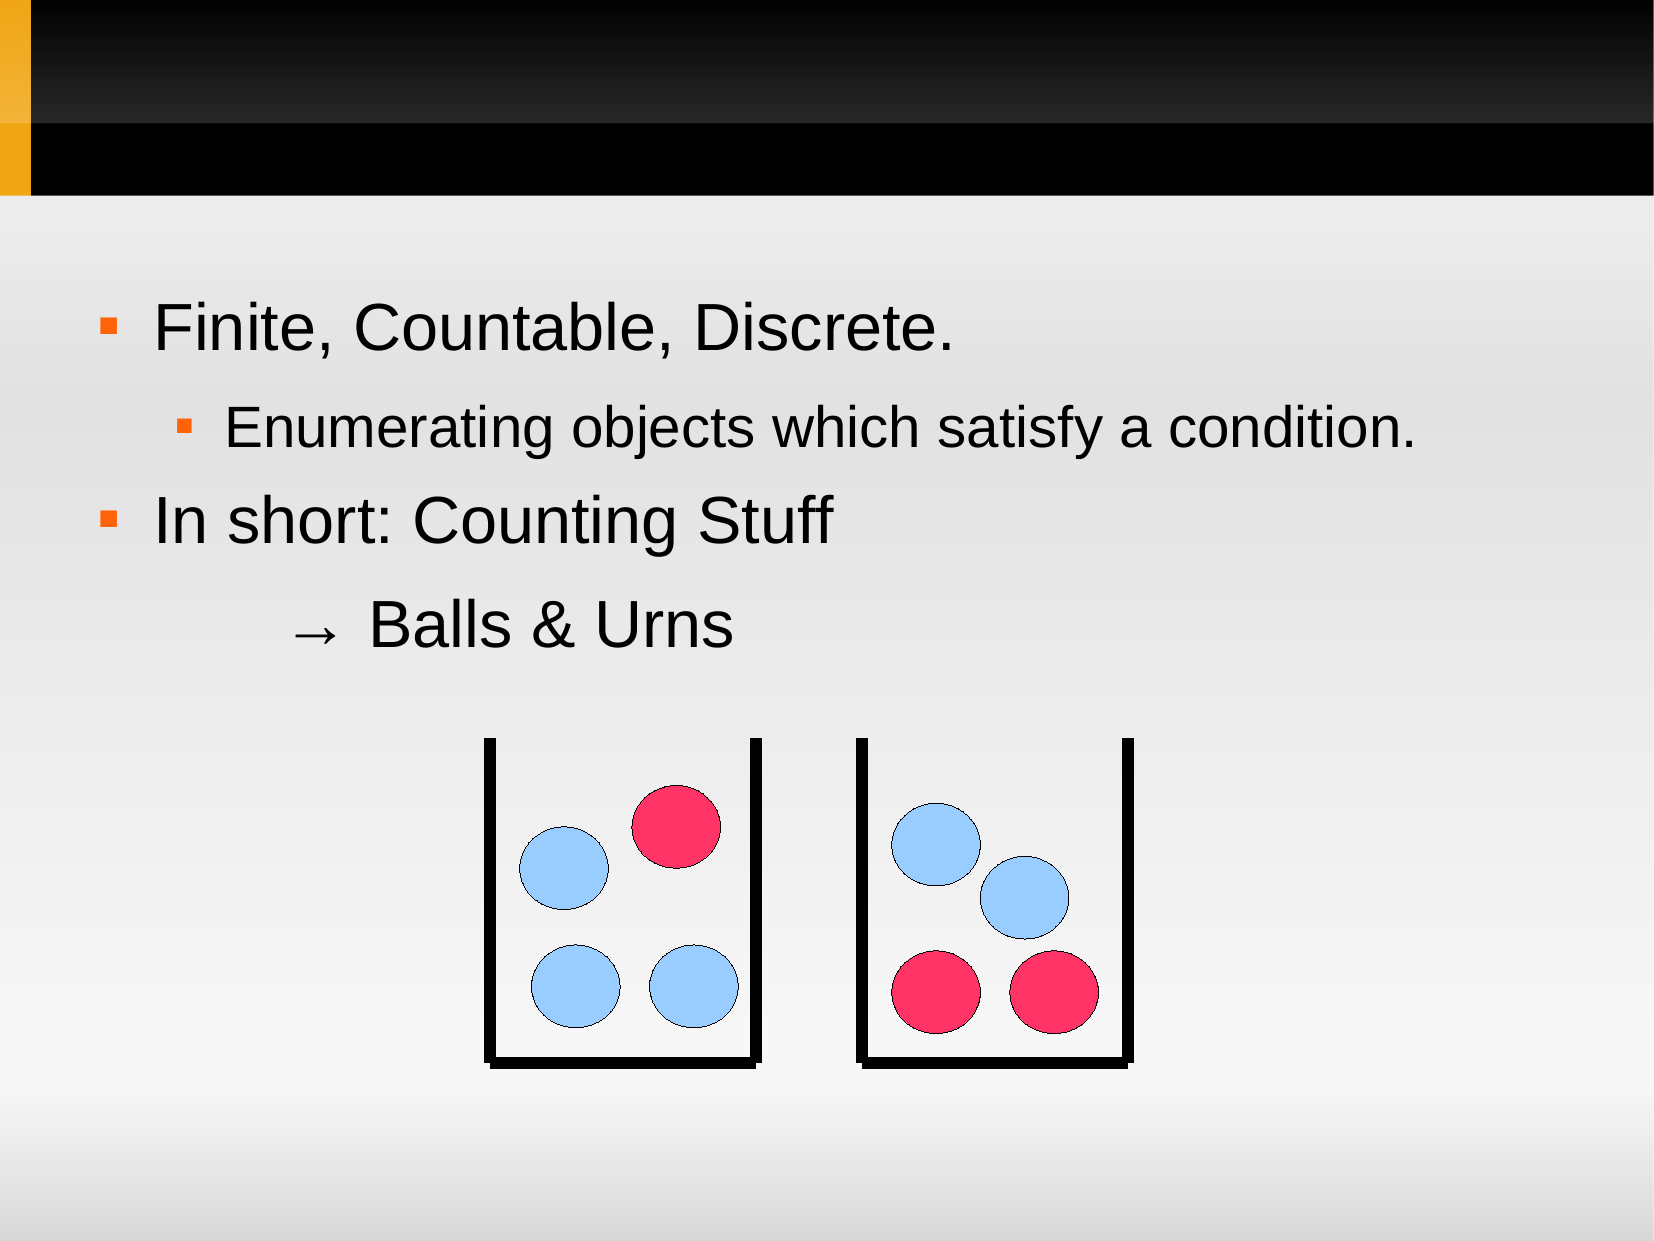

#
Finite, Countable, Discrete.
Enumerating objects which satisfy a condition.
In short: Counting Stuff
 → Balls & Urns